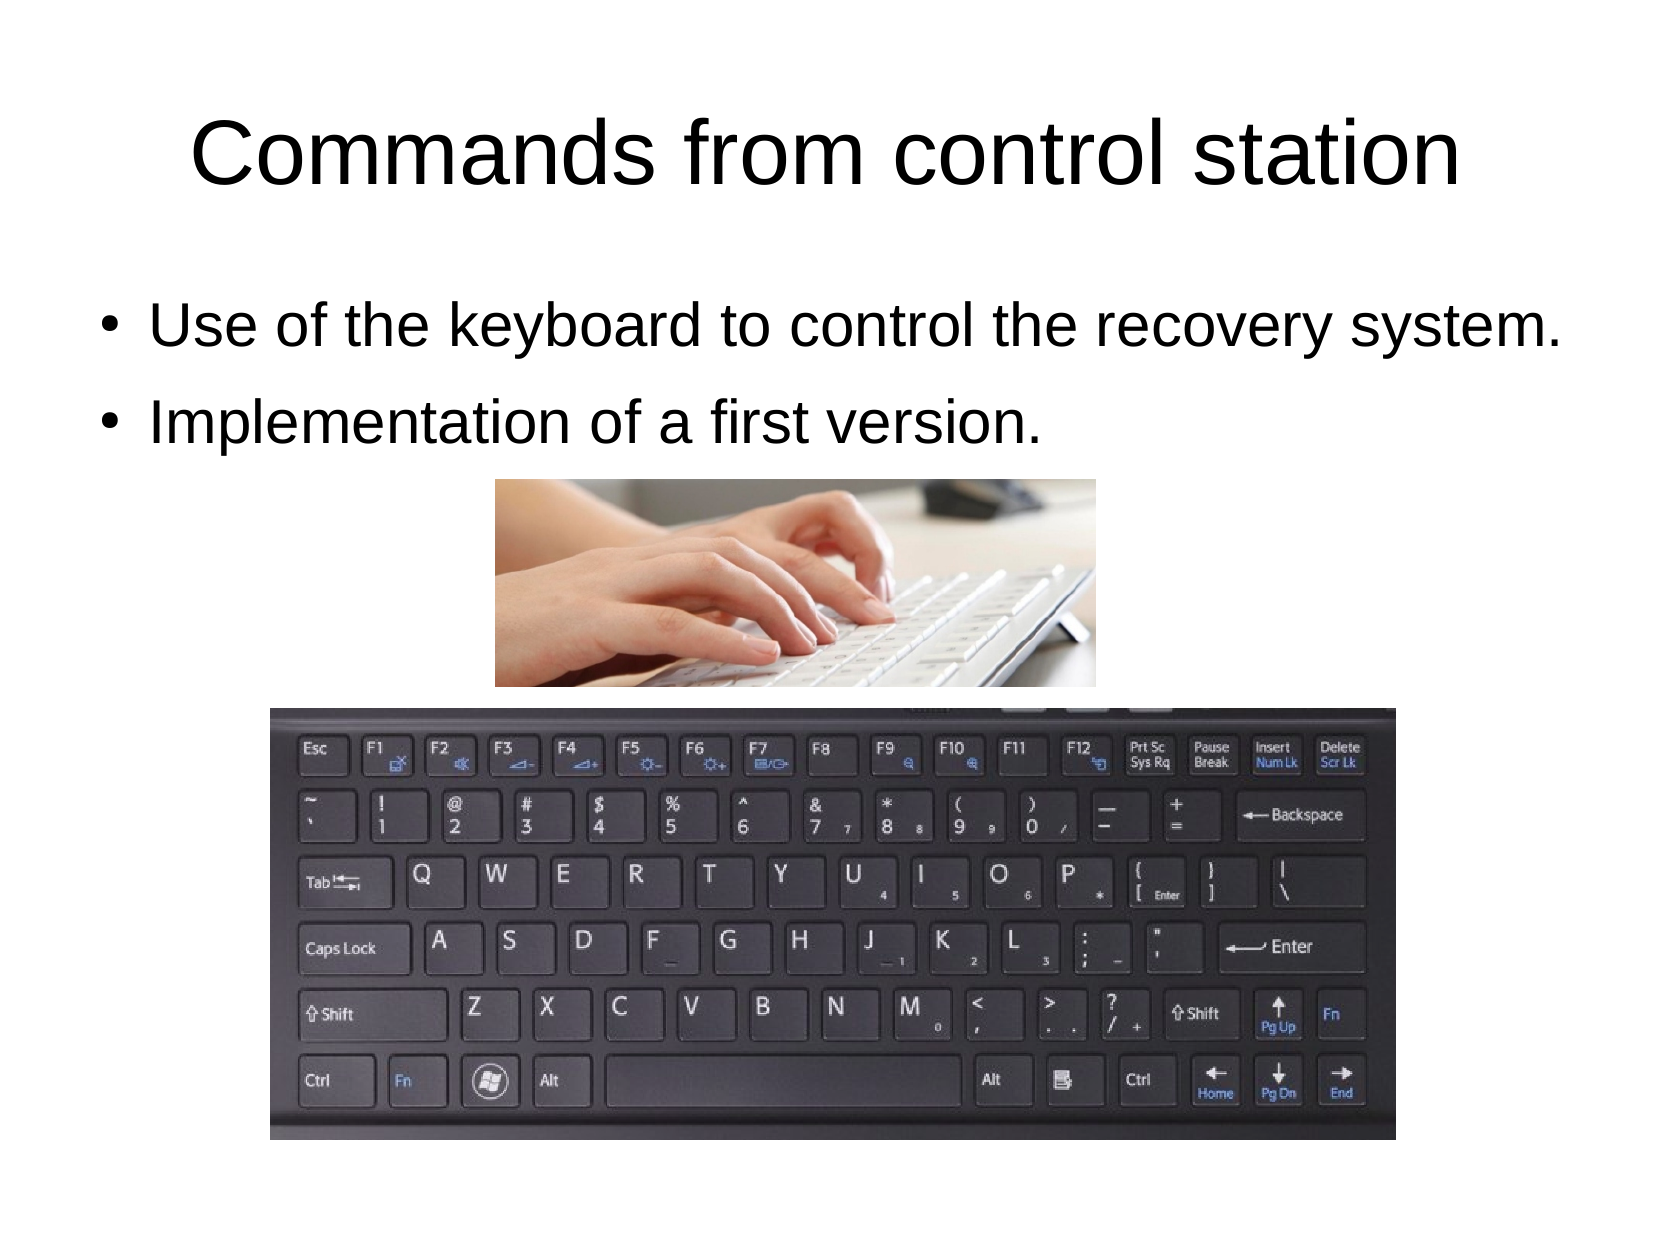

# Commands from control station
Use of the keyboard to control the recovery system.
Implementation of a first version.